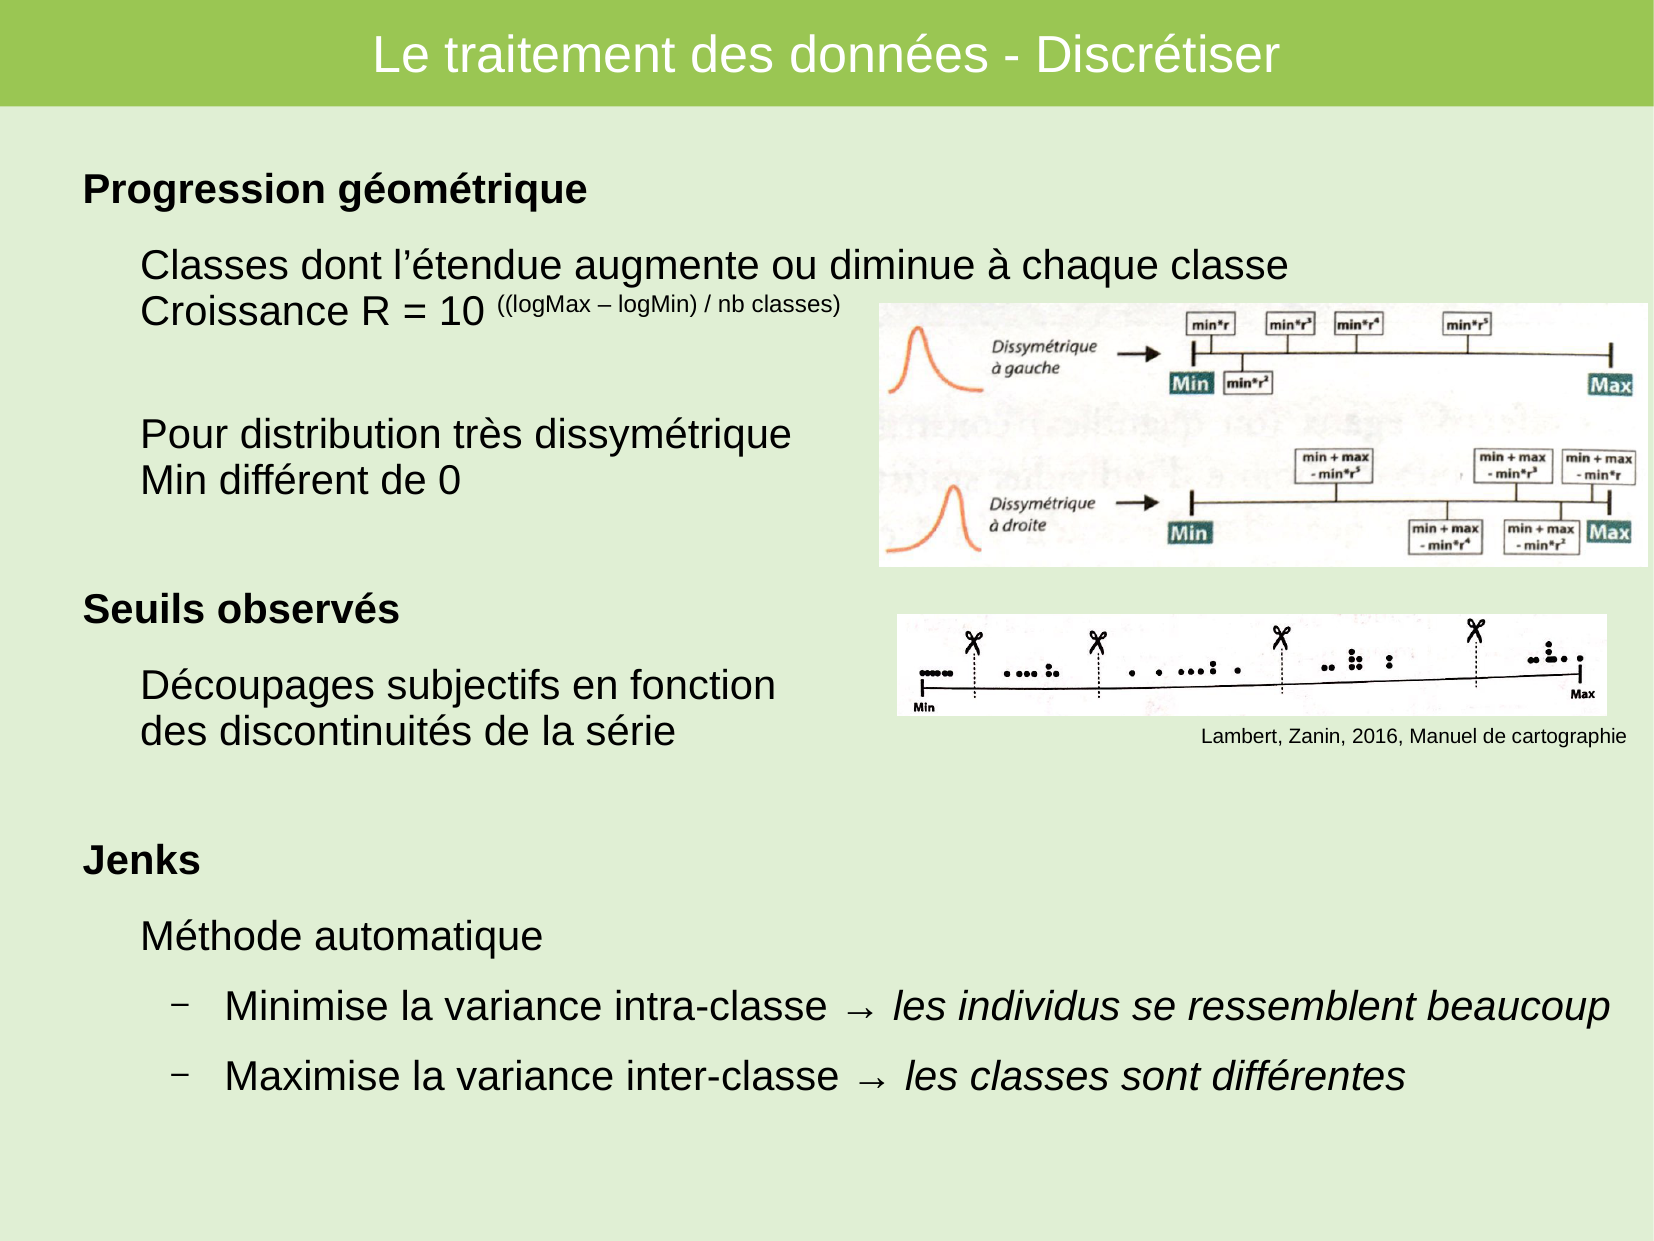

# Le traitement des données - Discrétiser
Progression géométrique
 Classes dont l’étendue augmente ou diminue à chaque classe
 Croissance R = 10 ((logMax – logMin) / nb classes)
 Pour distribution très dissymétrique
 Min différent de 0
Seuils observés
 Découpages subjectifs en fonction
 des discontinuités de la série
Jenks
 Méthode automatique
Minimise la variance intra-classe → les individus se ressemblent beaucoup
Maximise la variance inter-classe → les classes sont différentes
Lambert, Zanin, 2016, Manuel de cartographie